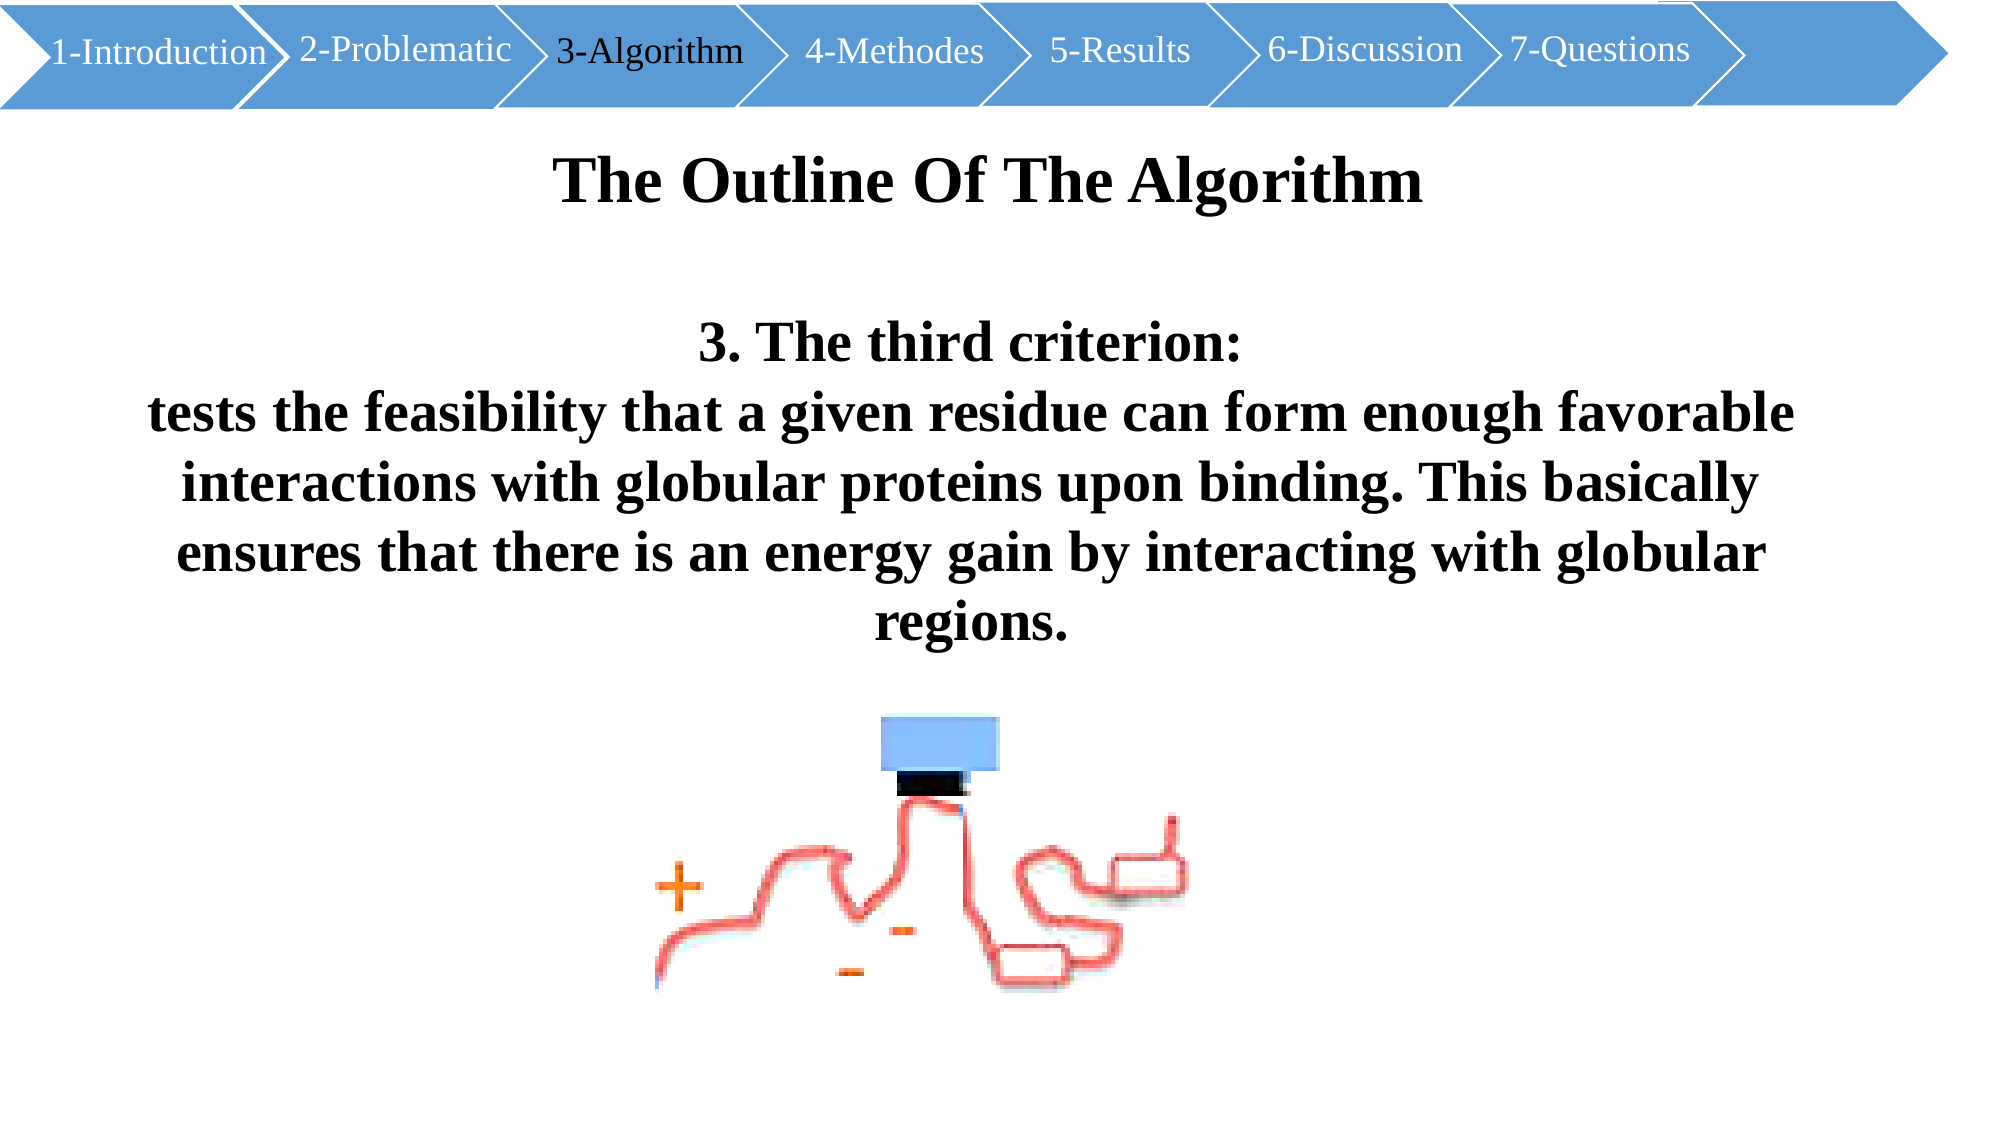

6-Discussion
7-Questions
2-Problematic
5-Results
3-Algorithm
4-Methodes
1-Introduction
The Outline Of The Algorithm
3. The third criterion:
tests the feasibility that a given residue can form enough favorable interactions with globular proteins upon binding. This basically ensures that there is an energy gain by interacting with globular regions.